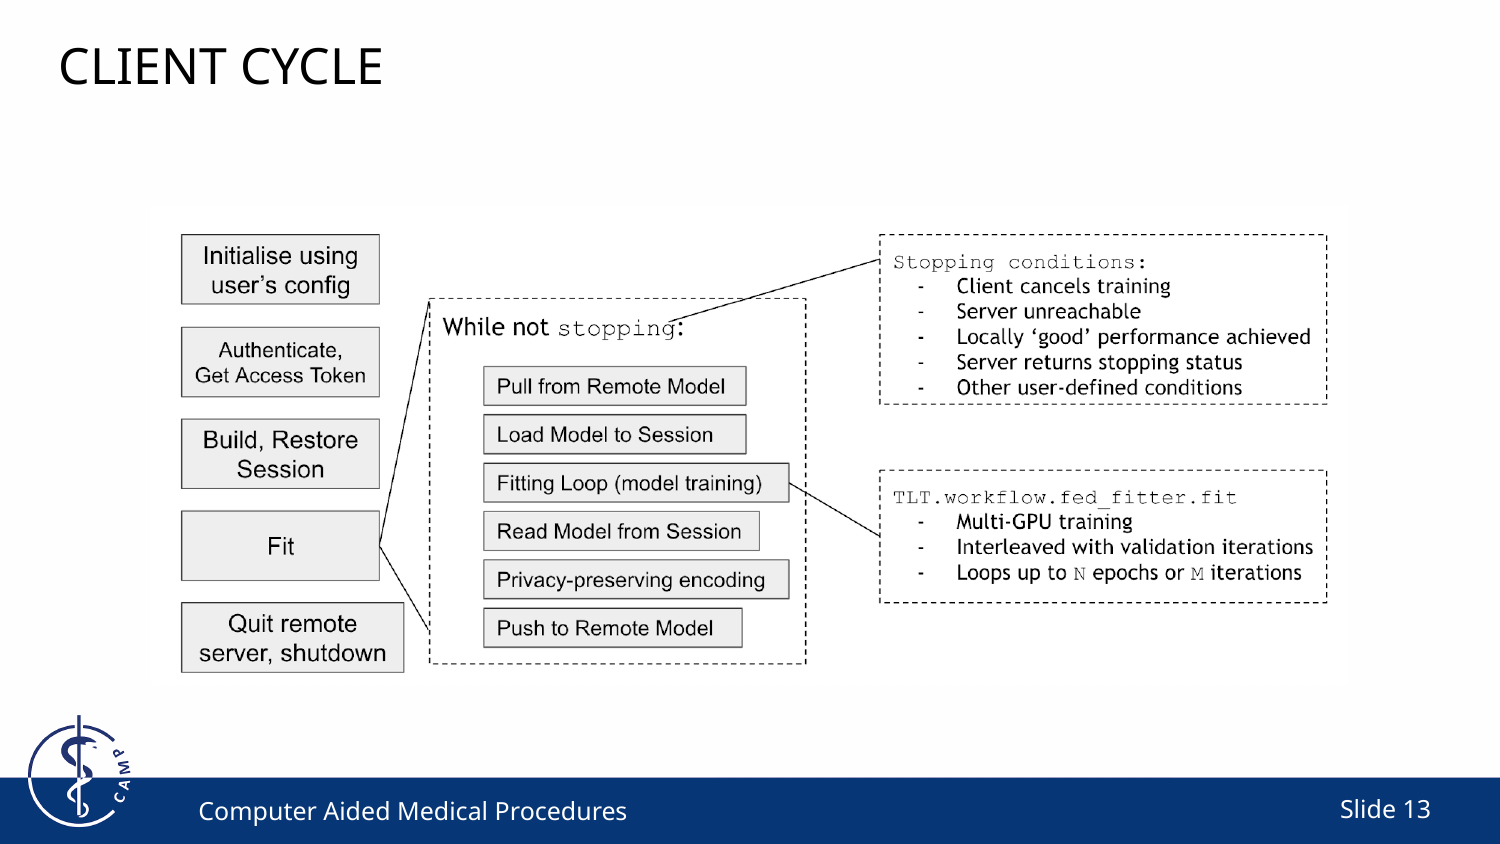

# CLIENT CYCLE
Computer Aided Medical Procedures
Slide